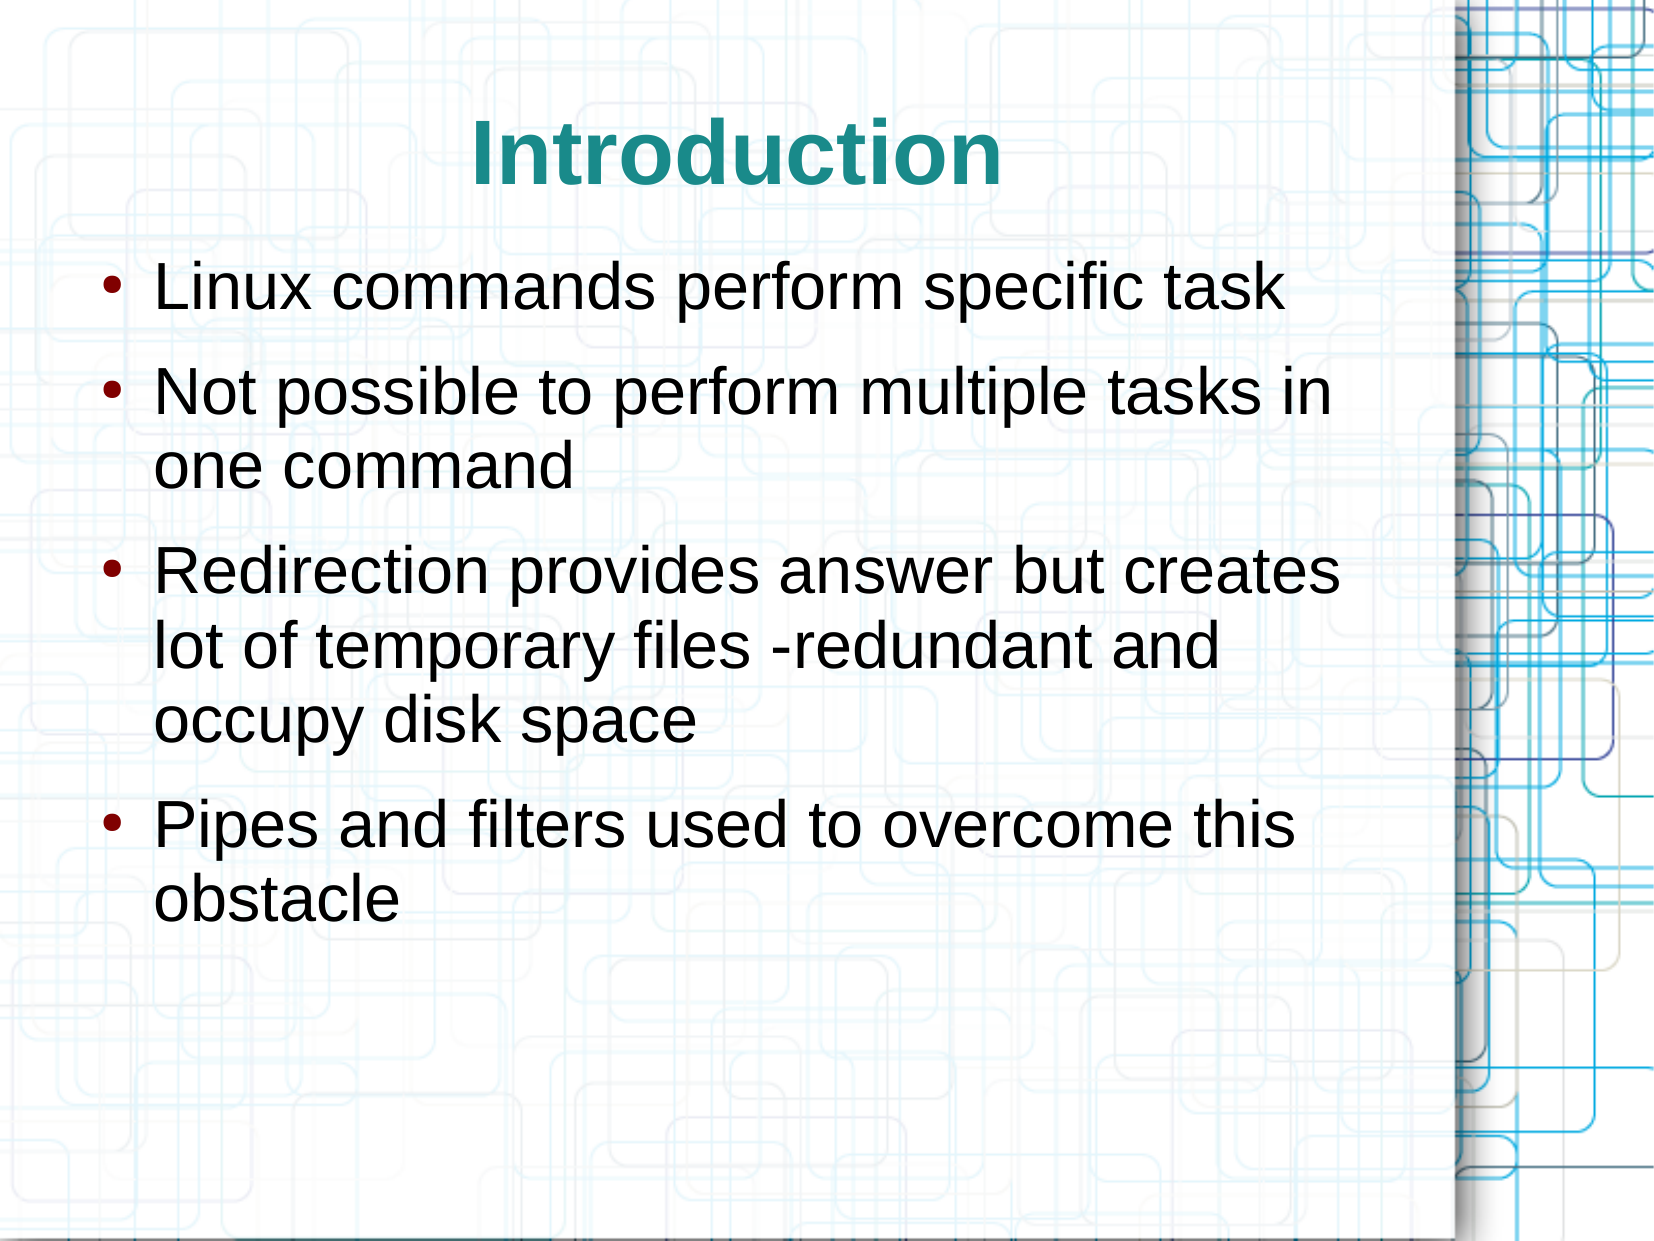

# Introduction
Linux commands perform specific task
Not possible to perform multiple tasks in one command
Redirection provides answer but creates lot of temporary files -redundant and occupy disk space
Pipes and filters used to overcome this obstacle